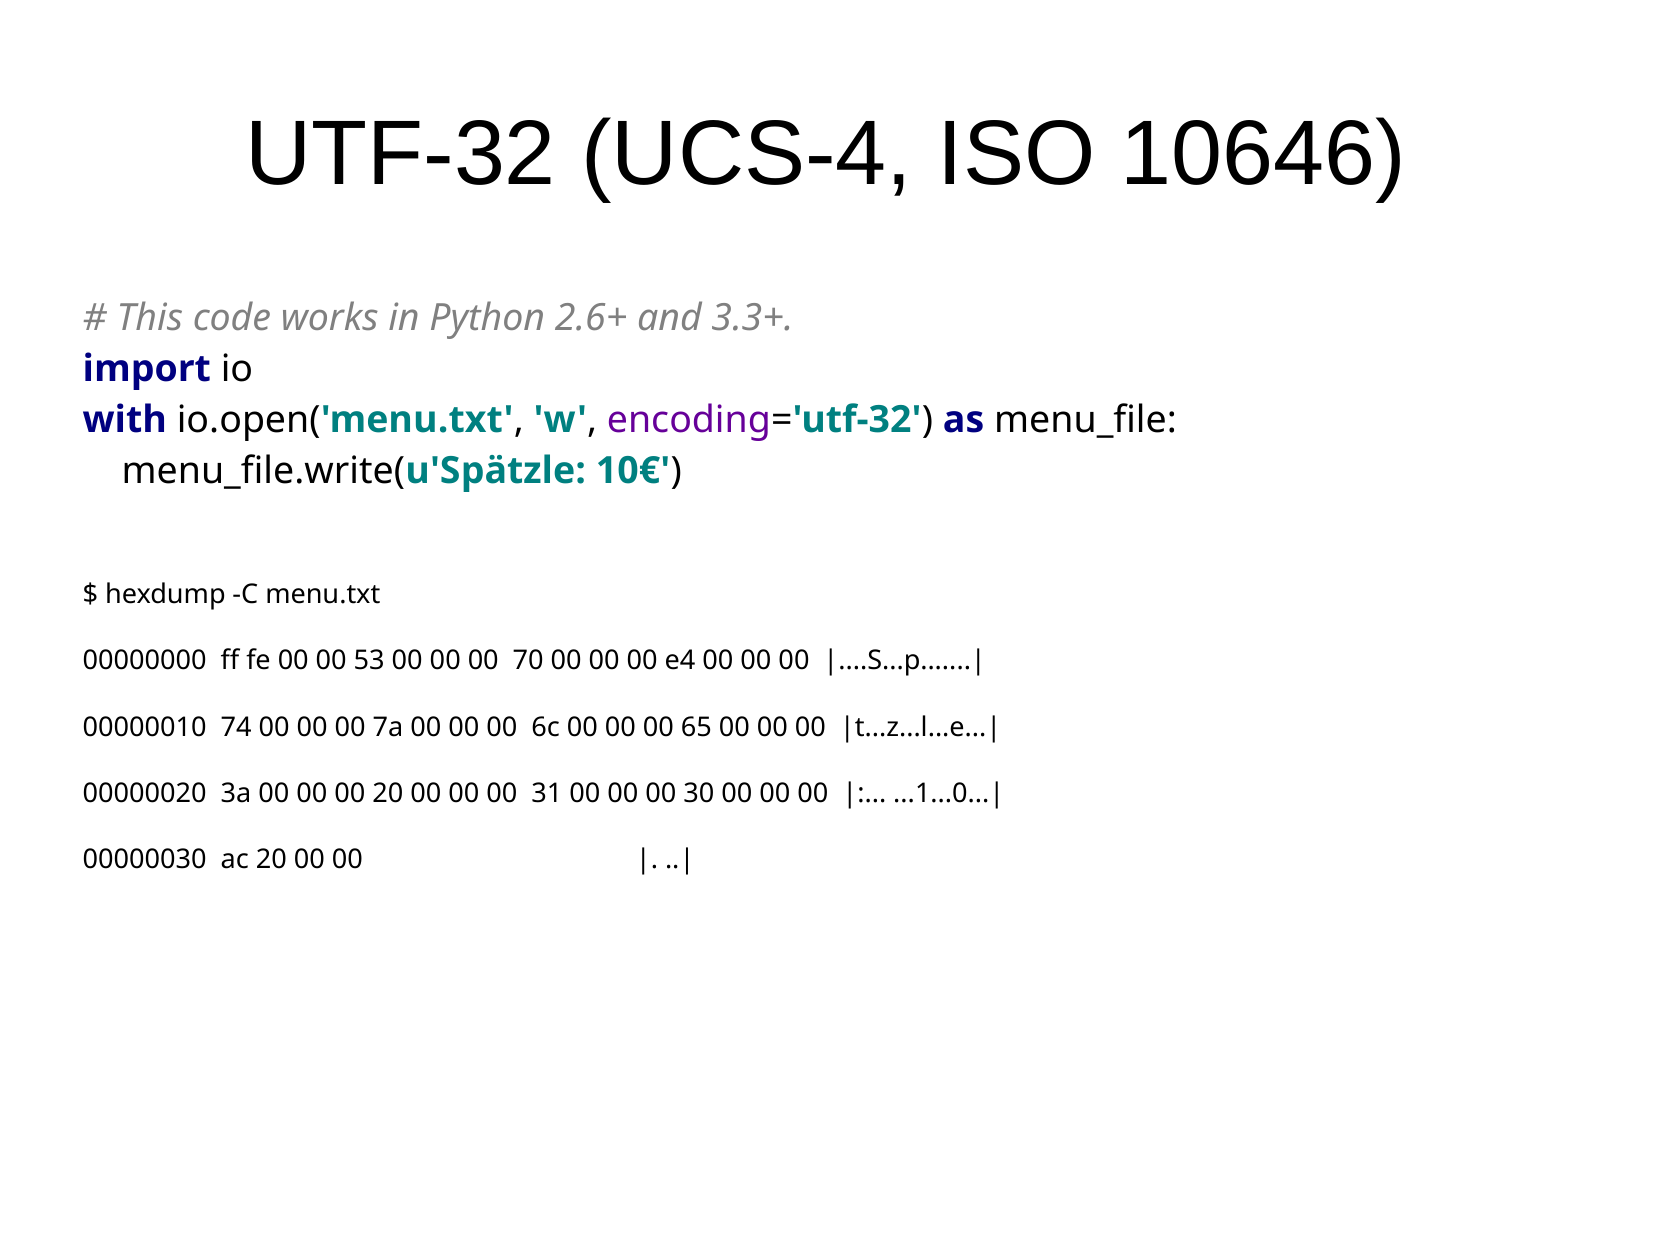

# UTF-32 (UCS-4, ISO 10646)
# This code works in Python 2.6+ and 3.3+. import io with io.open('menu.txt', 'w', encoding='utf-32') as menu_file: menu_file.write(u'Spätzle: 10€')
$ hexdump -C menu.txt
00000000 ff fe 00 00 53 00 00 00 70 00 00 00 e4 00 00 00 |....S...p.......|
00000010 74 00 00 00 7a 00 00 00 6c 00 00 00 65 00 00 00 |t...z...l...e...|
00000020 3a 00 00 00 20 00 00 00 31 00 00 00 30 00 00 00 |:... ...1...0...|
00000030 ac 20 00 00 |. ..|